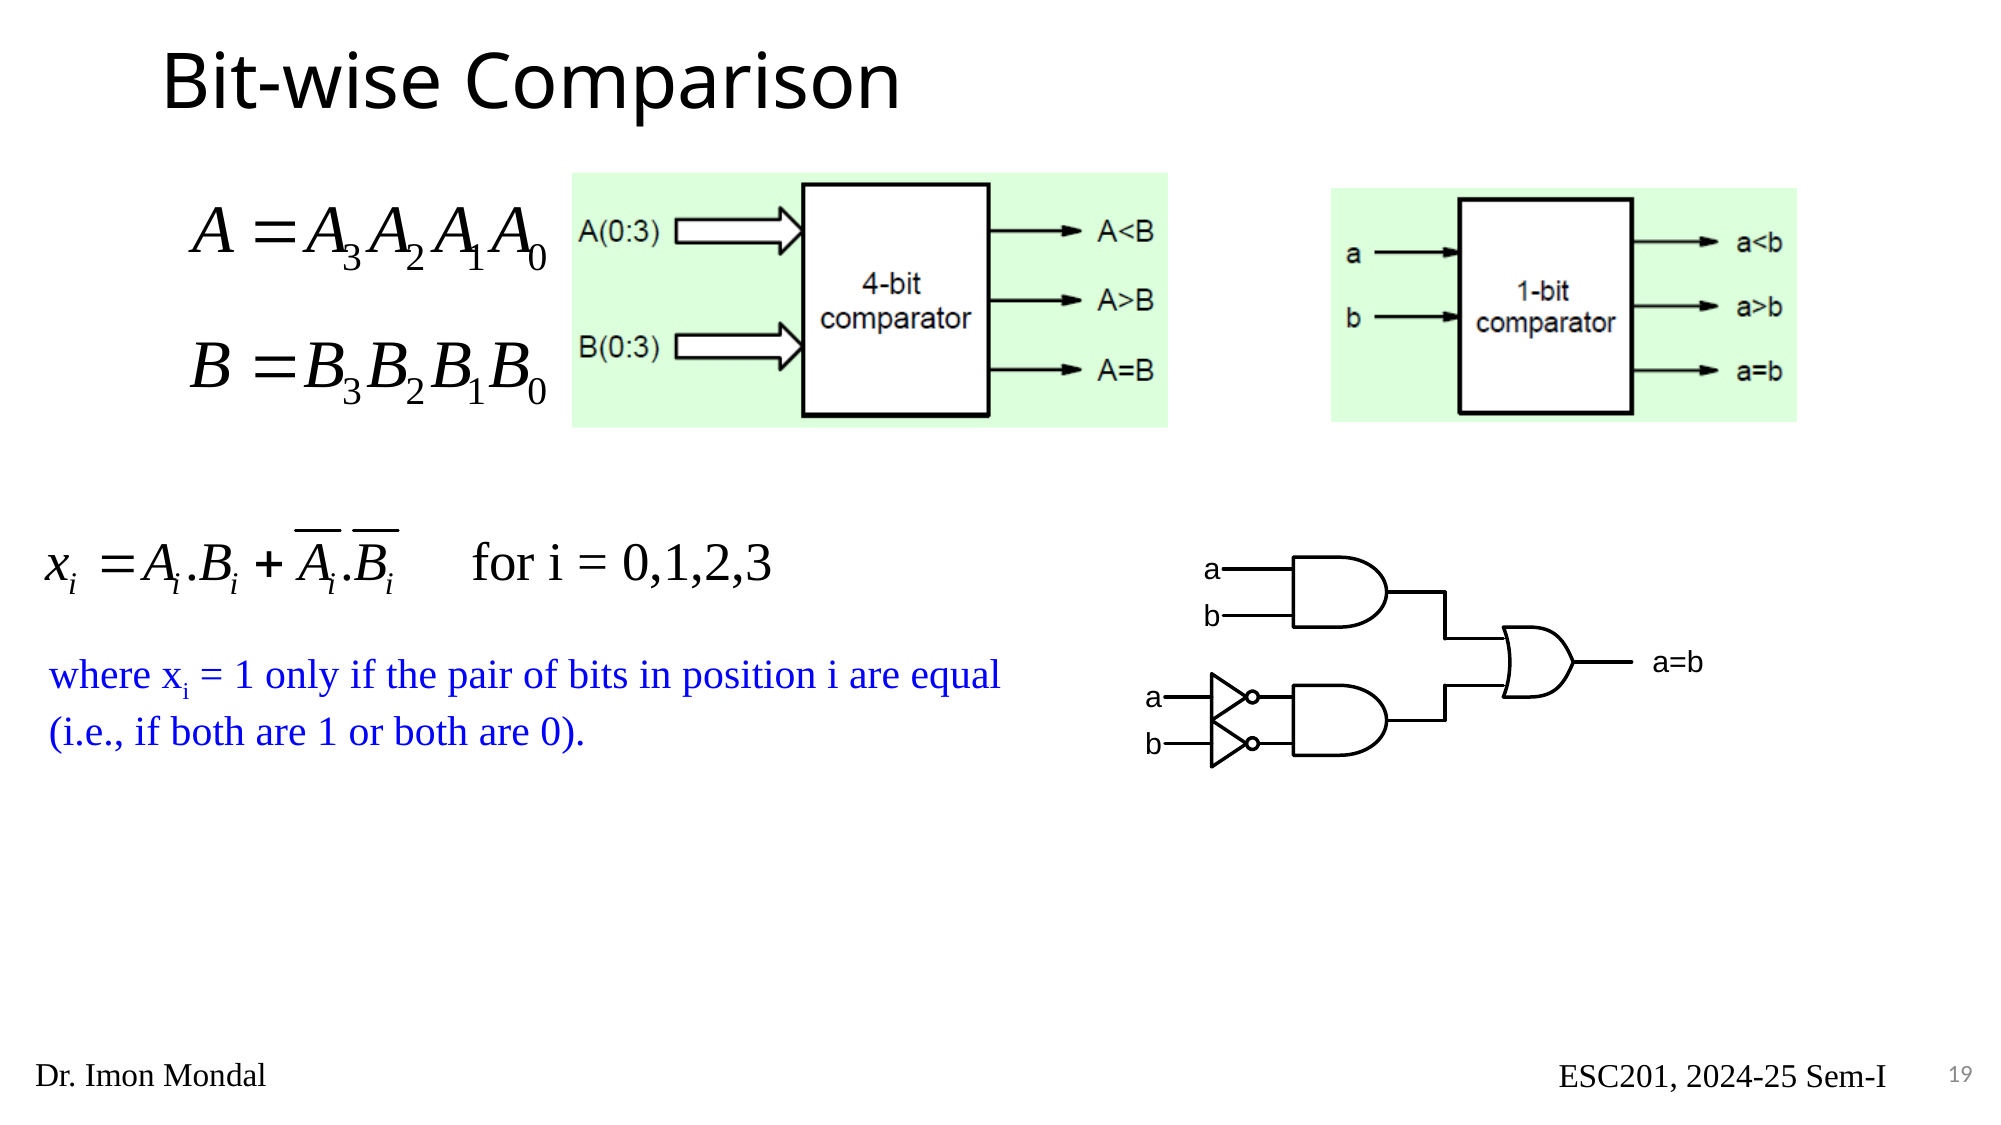

# Bit-wise Comparison
where xi = 1 only if the pair of bits in position i are equal (i.e., if both are 1 or both are 0).
19